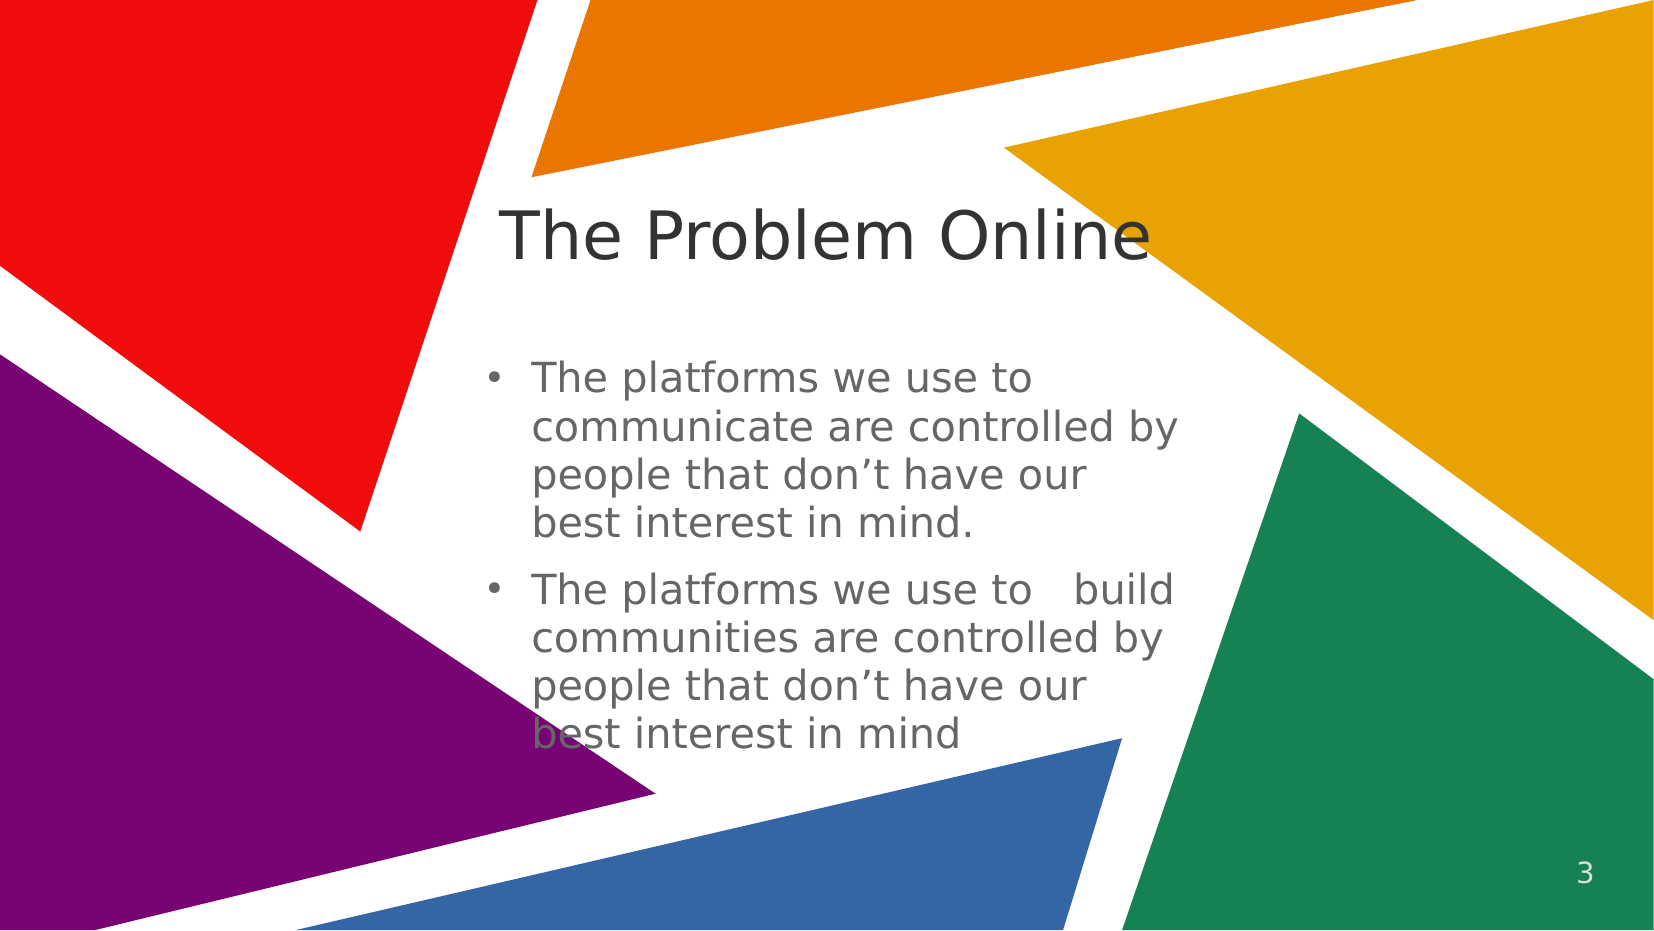

# The Problem Online
The platforms we use to communicate are controlled by people that don’t have our best interest in mind.
The platforms we use to build communities are controlled by people that don’t have our best interest in mind
3